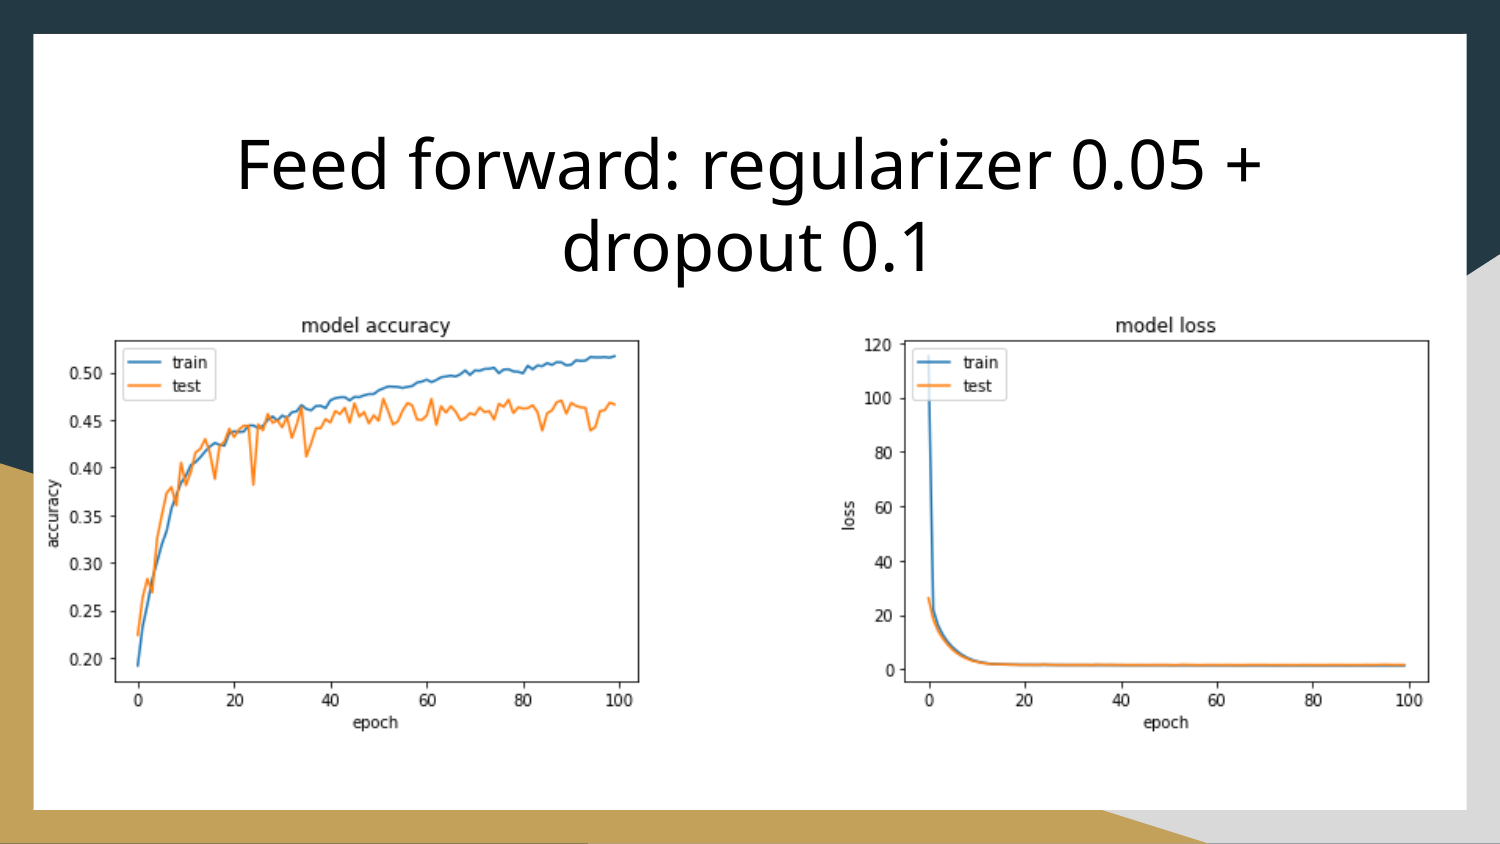

# Feed forward: regularizer 0.05 + dropout 0.1